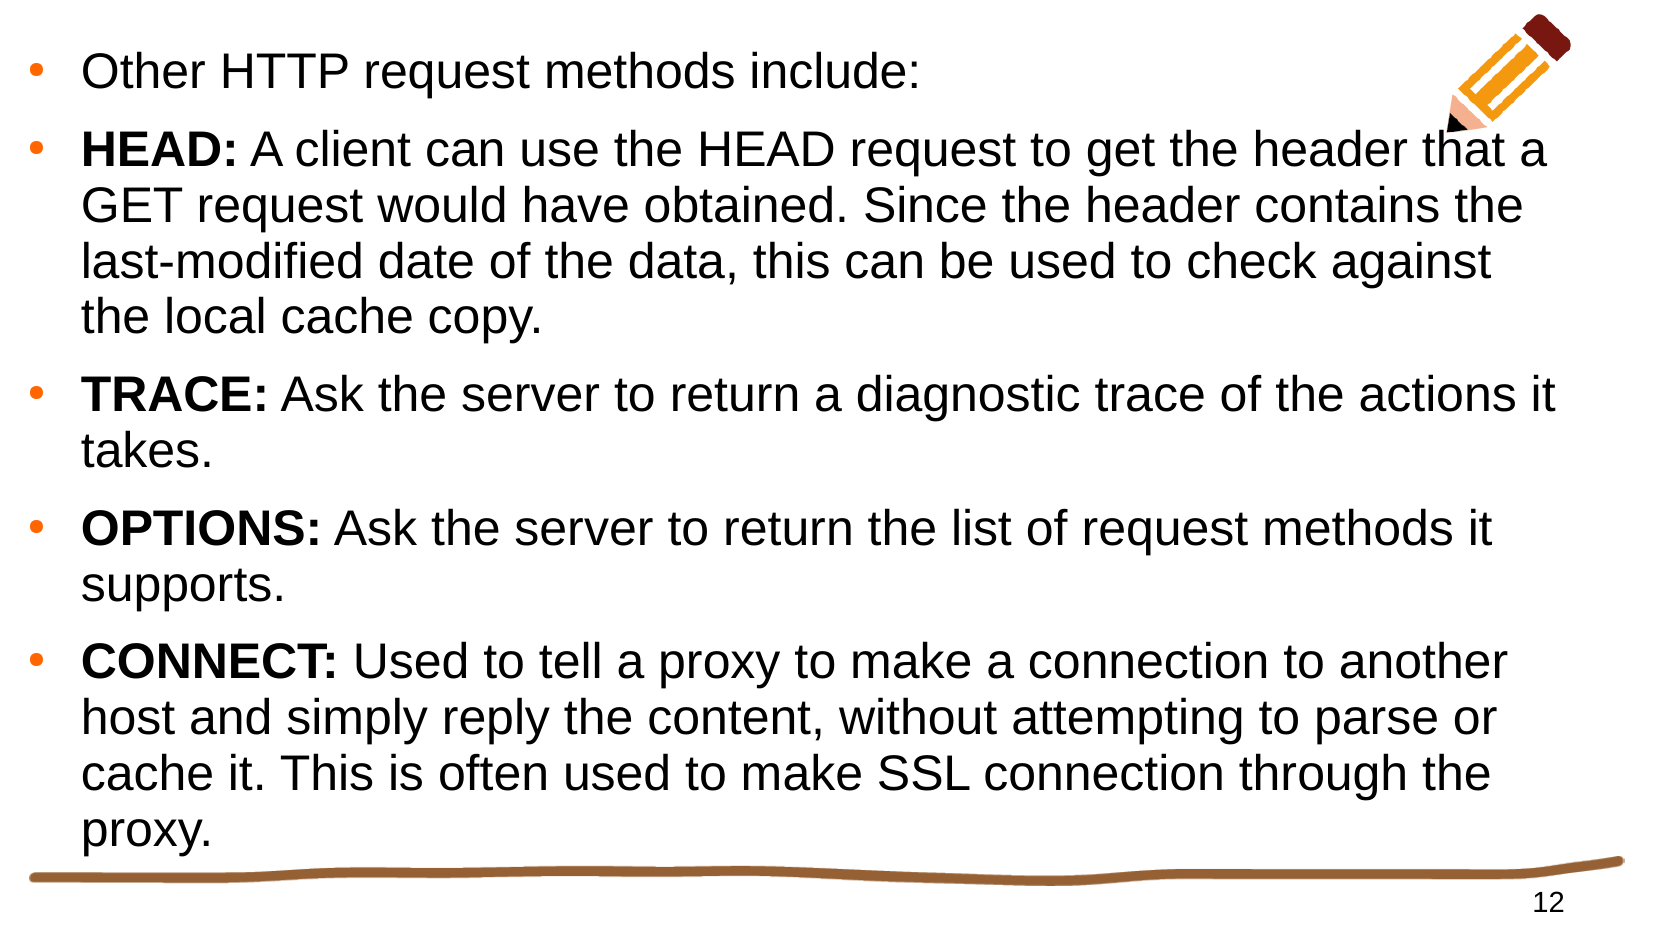

# Other HTTP request methods include:
HEAD: A client can use the HEAD request to get the header that a GET request would have obtained. Since the header contains the last-modified date of the data, this can be used to check against the local cache copy.
TRACE: Ask the server to return a diagnostic trace of the actions it takes.
OPTIONS: Ask the server to return the list of request methods it supports.
CONNECT: Used to tell a proxy to make a connection to another host and simply reply the content, without attempting to parse or cache it. This is often used to make SSL connection through the proxy.
12